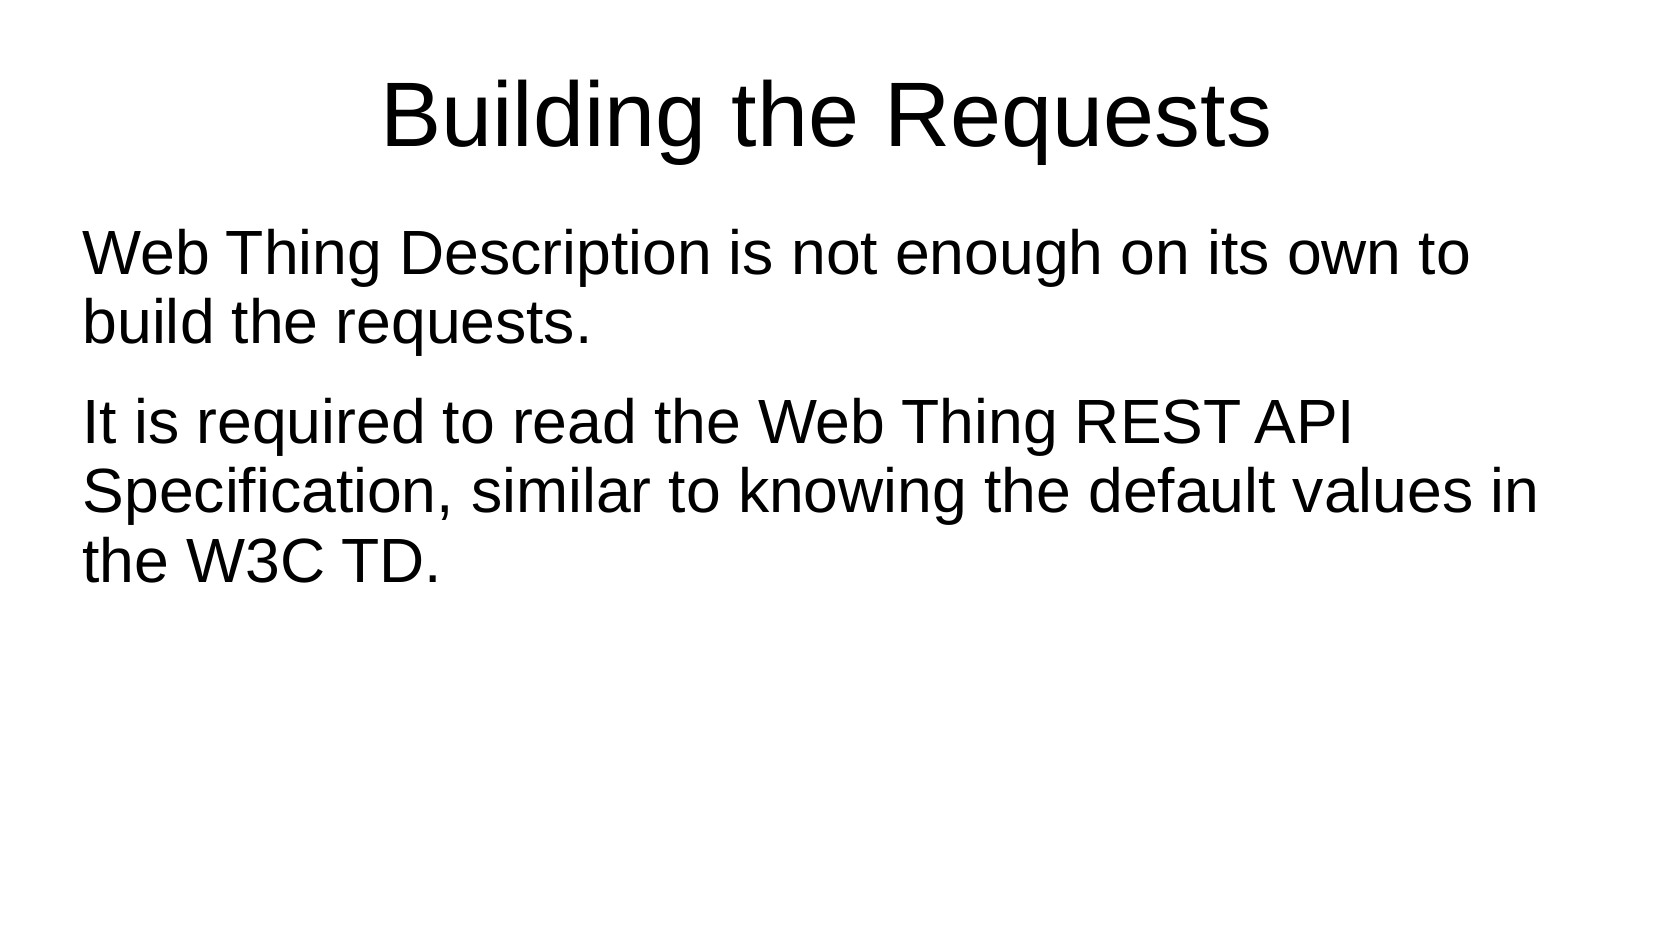

# Building the Requests
Web Thing Description is not enough on its own to build the requests.
It is required to read the Web Thing REST API Specification, similar to knowing the default values in the W3C TD.